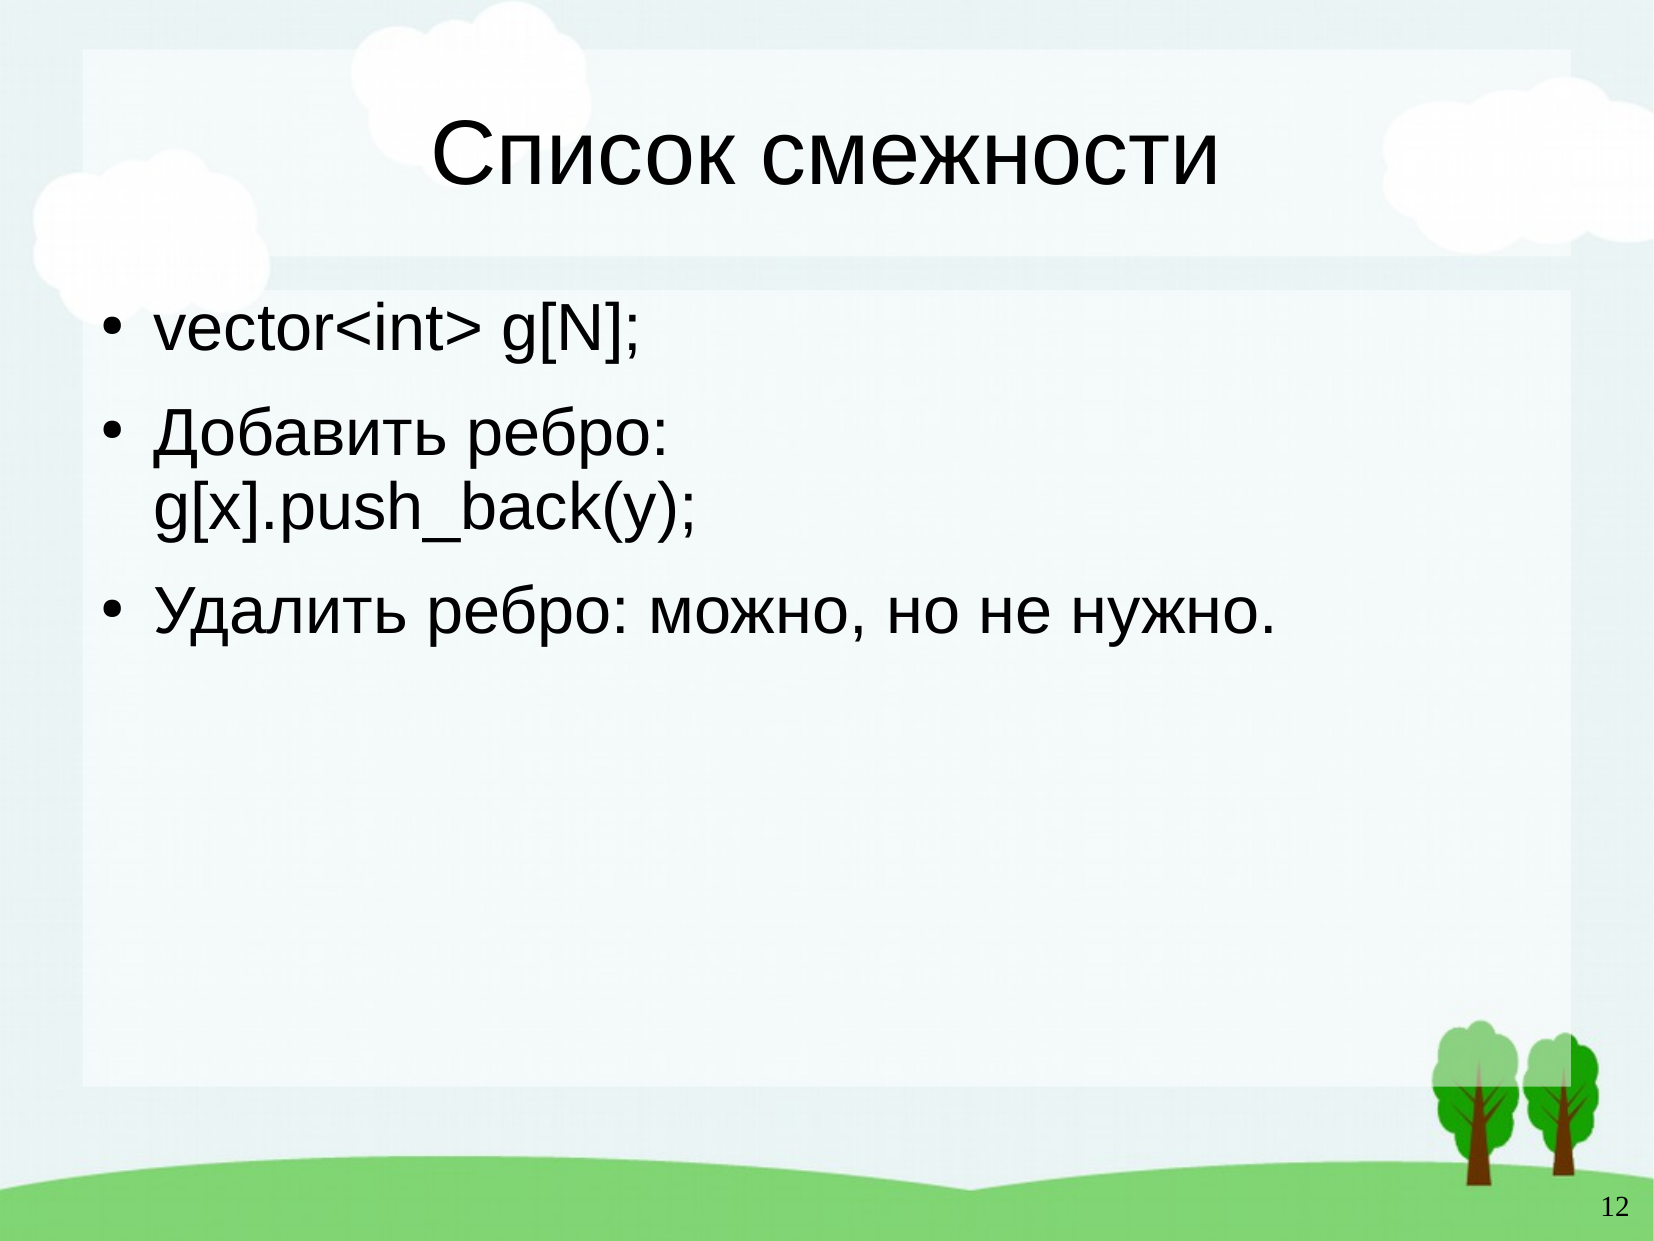

# Список смежности
vector<int> g[N];
Добавить ребро:
g[x].push_back(y);
Удалить ребро: можно, но не нужно.
12